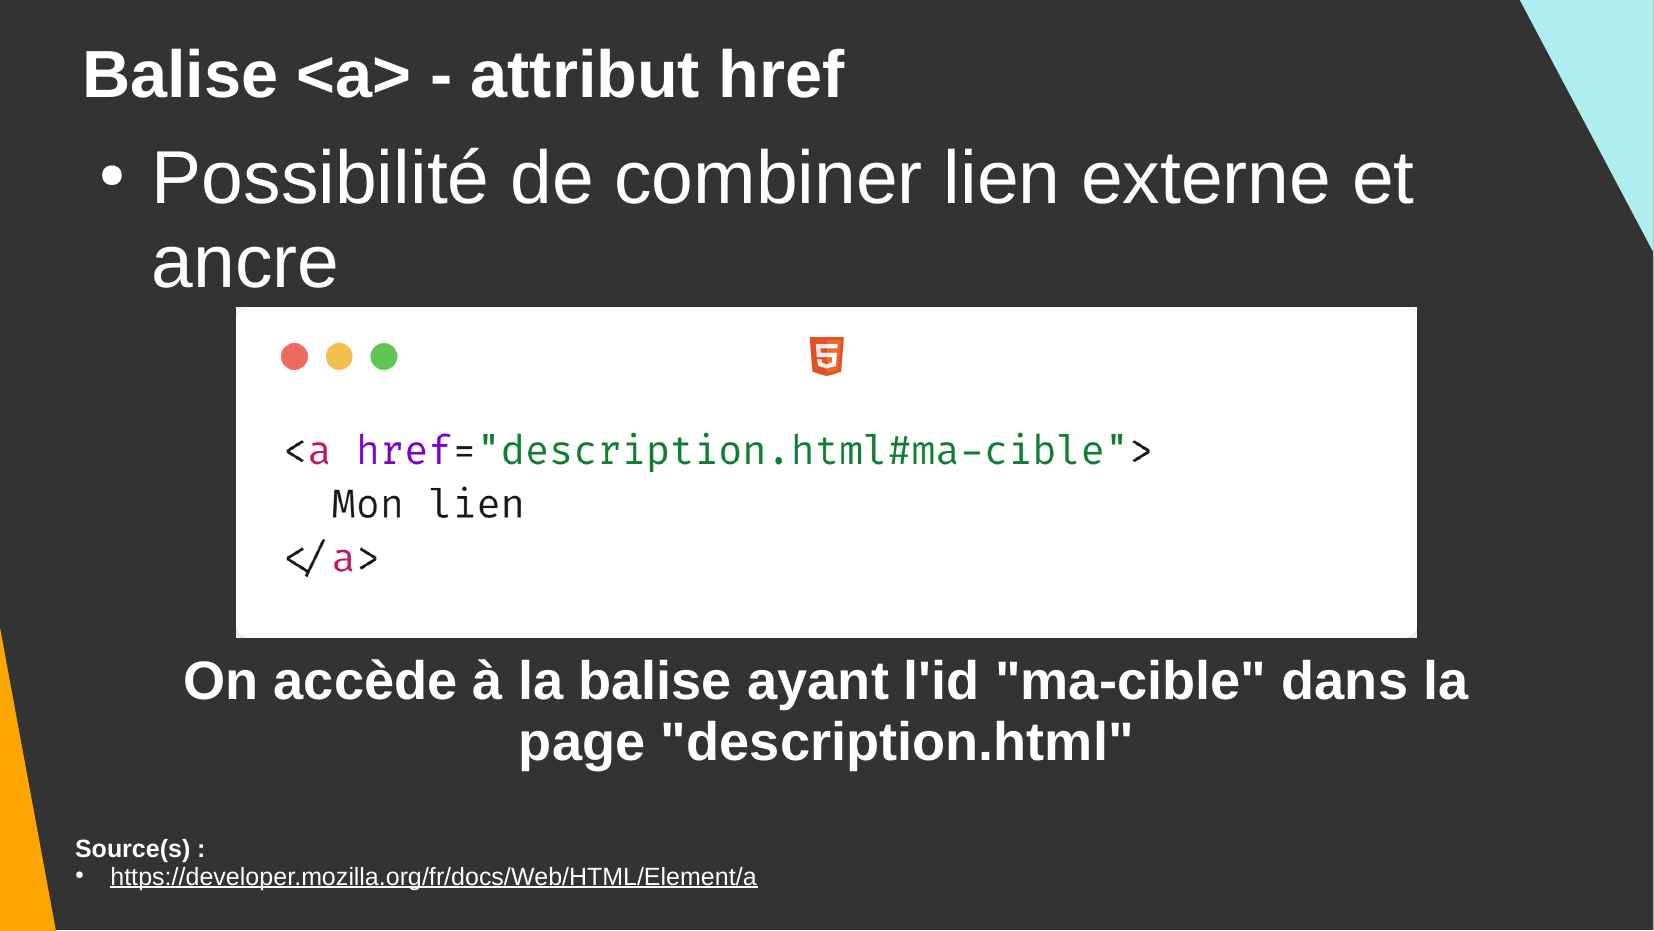

# Balise <a> - attribut href
Possibilité de combiner lien externe et ancre
On accède à la balise ayant l'id "ma-cible" dans la page "description.html"
Source(s) :
https://developer.mozilla.org/fr/docs/Web/HTML/Element/a